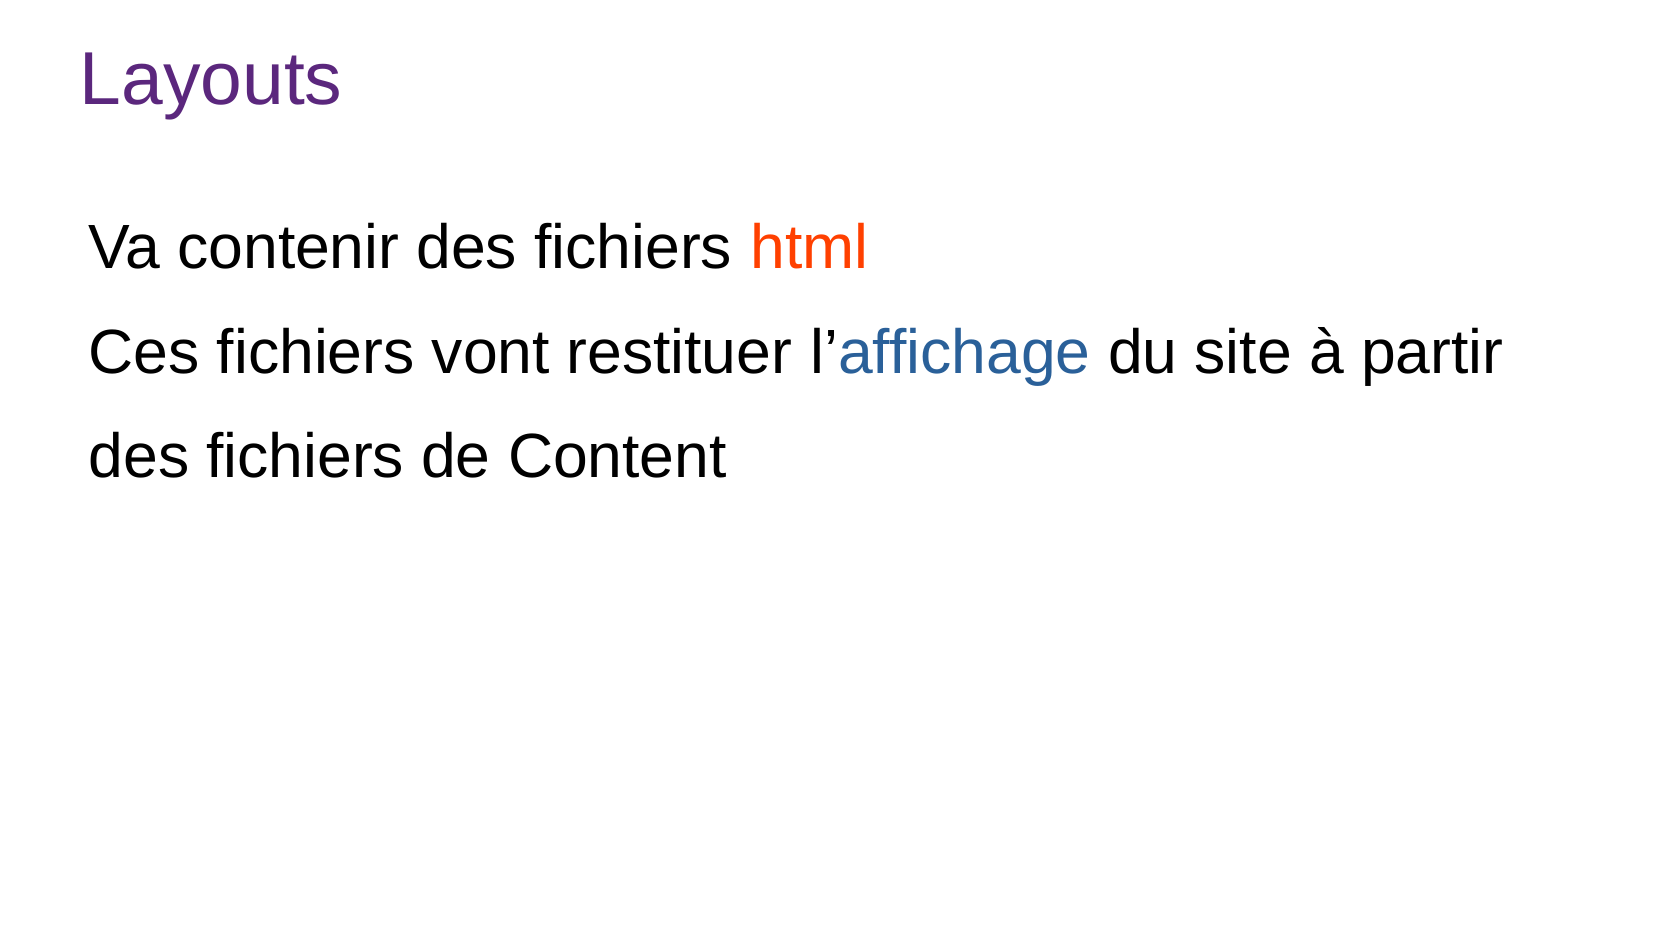

# Layouts
Va contenir des fichiers html
Ces fichiers vont restituer l’affichage du site à partir des fichiers de Content